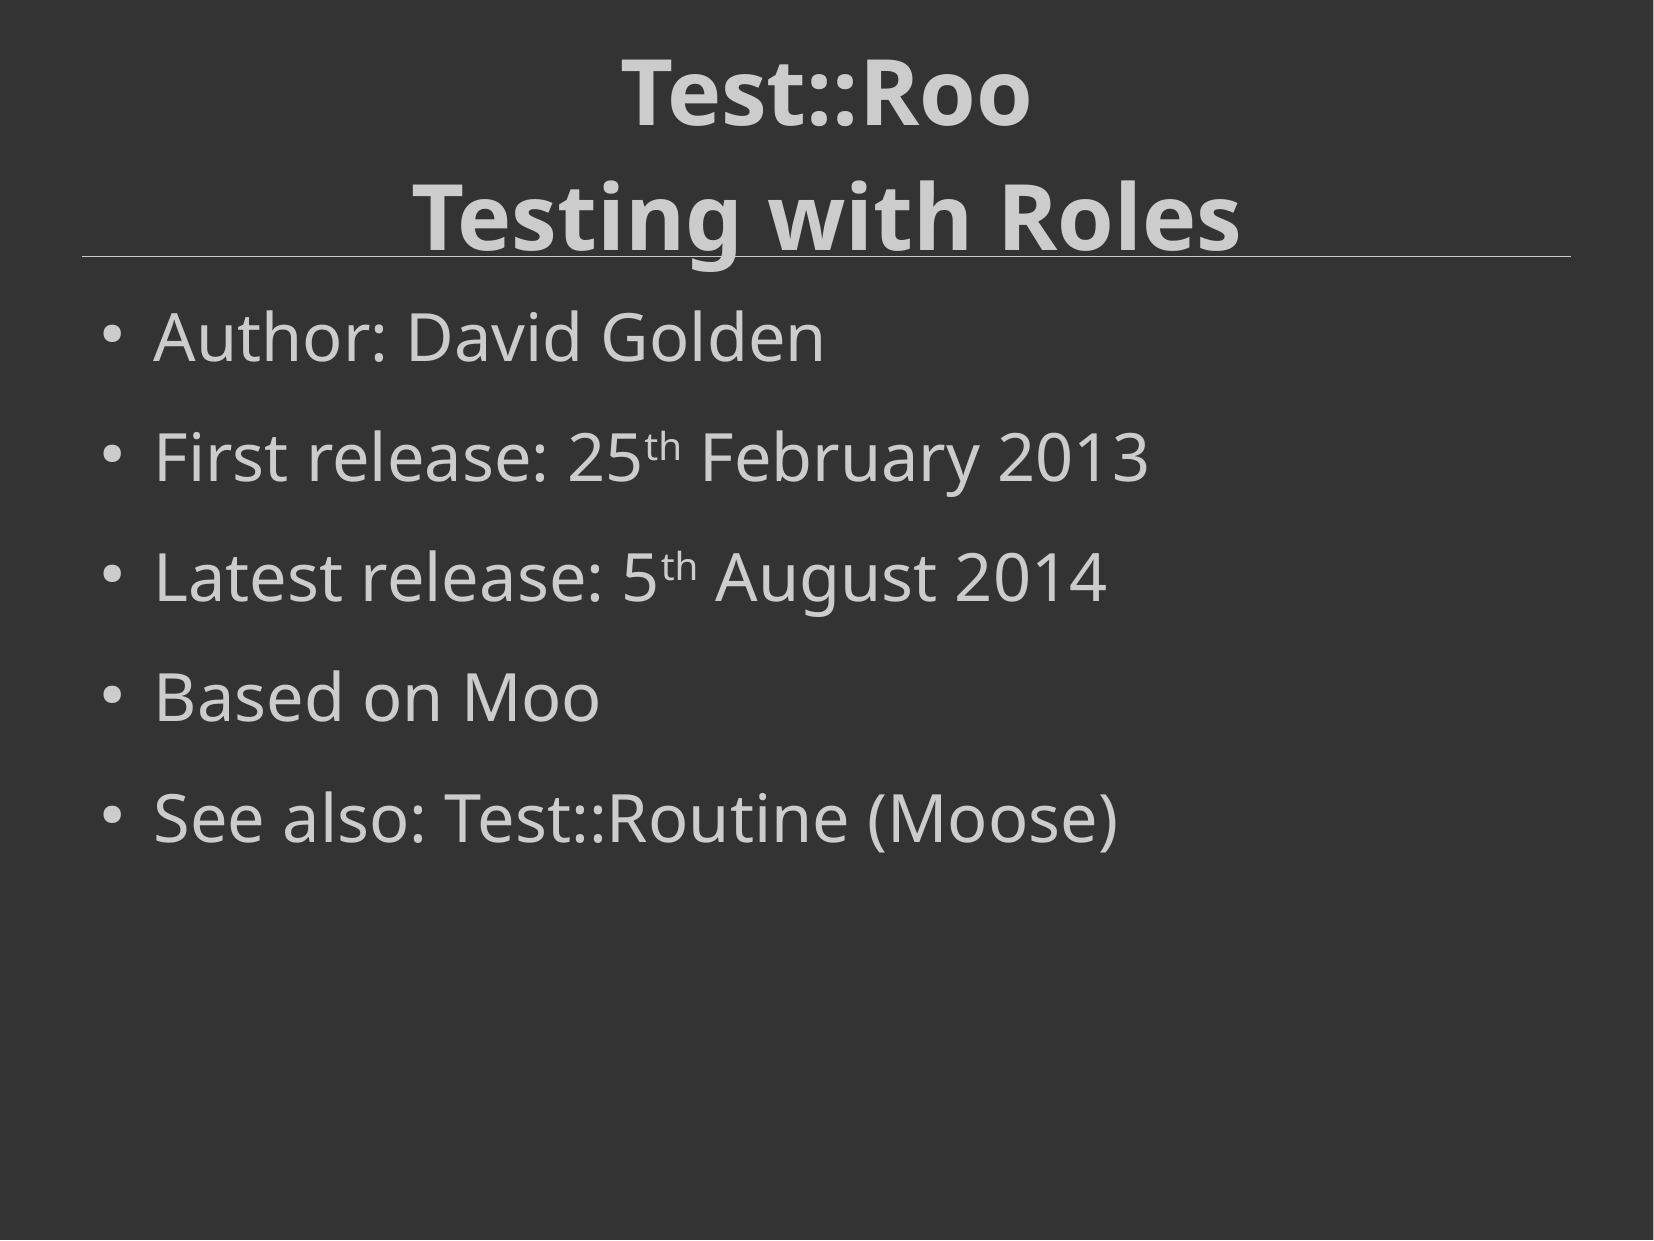

# Test::Roo Testing with Roles
Author: David Golden
First release: 25th February 2013
Latest release: 5th August 2014
Based on Moo
See also: Test::Routine (Moose)